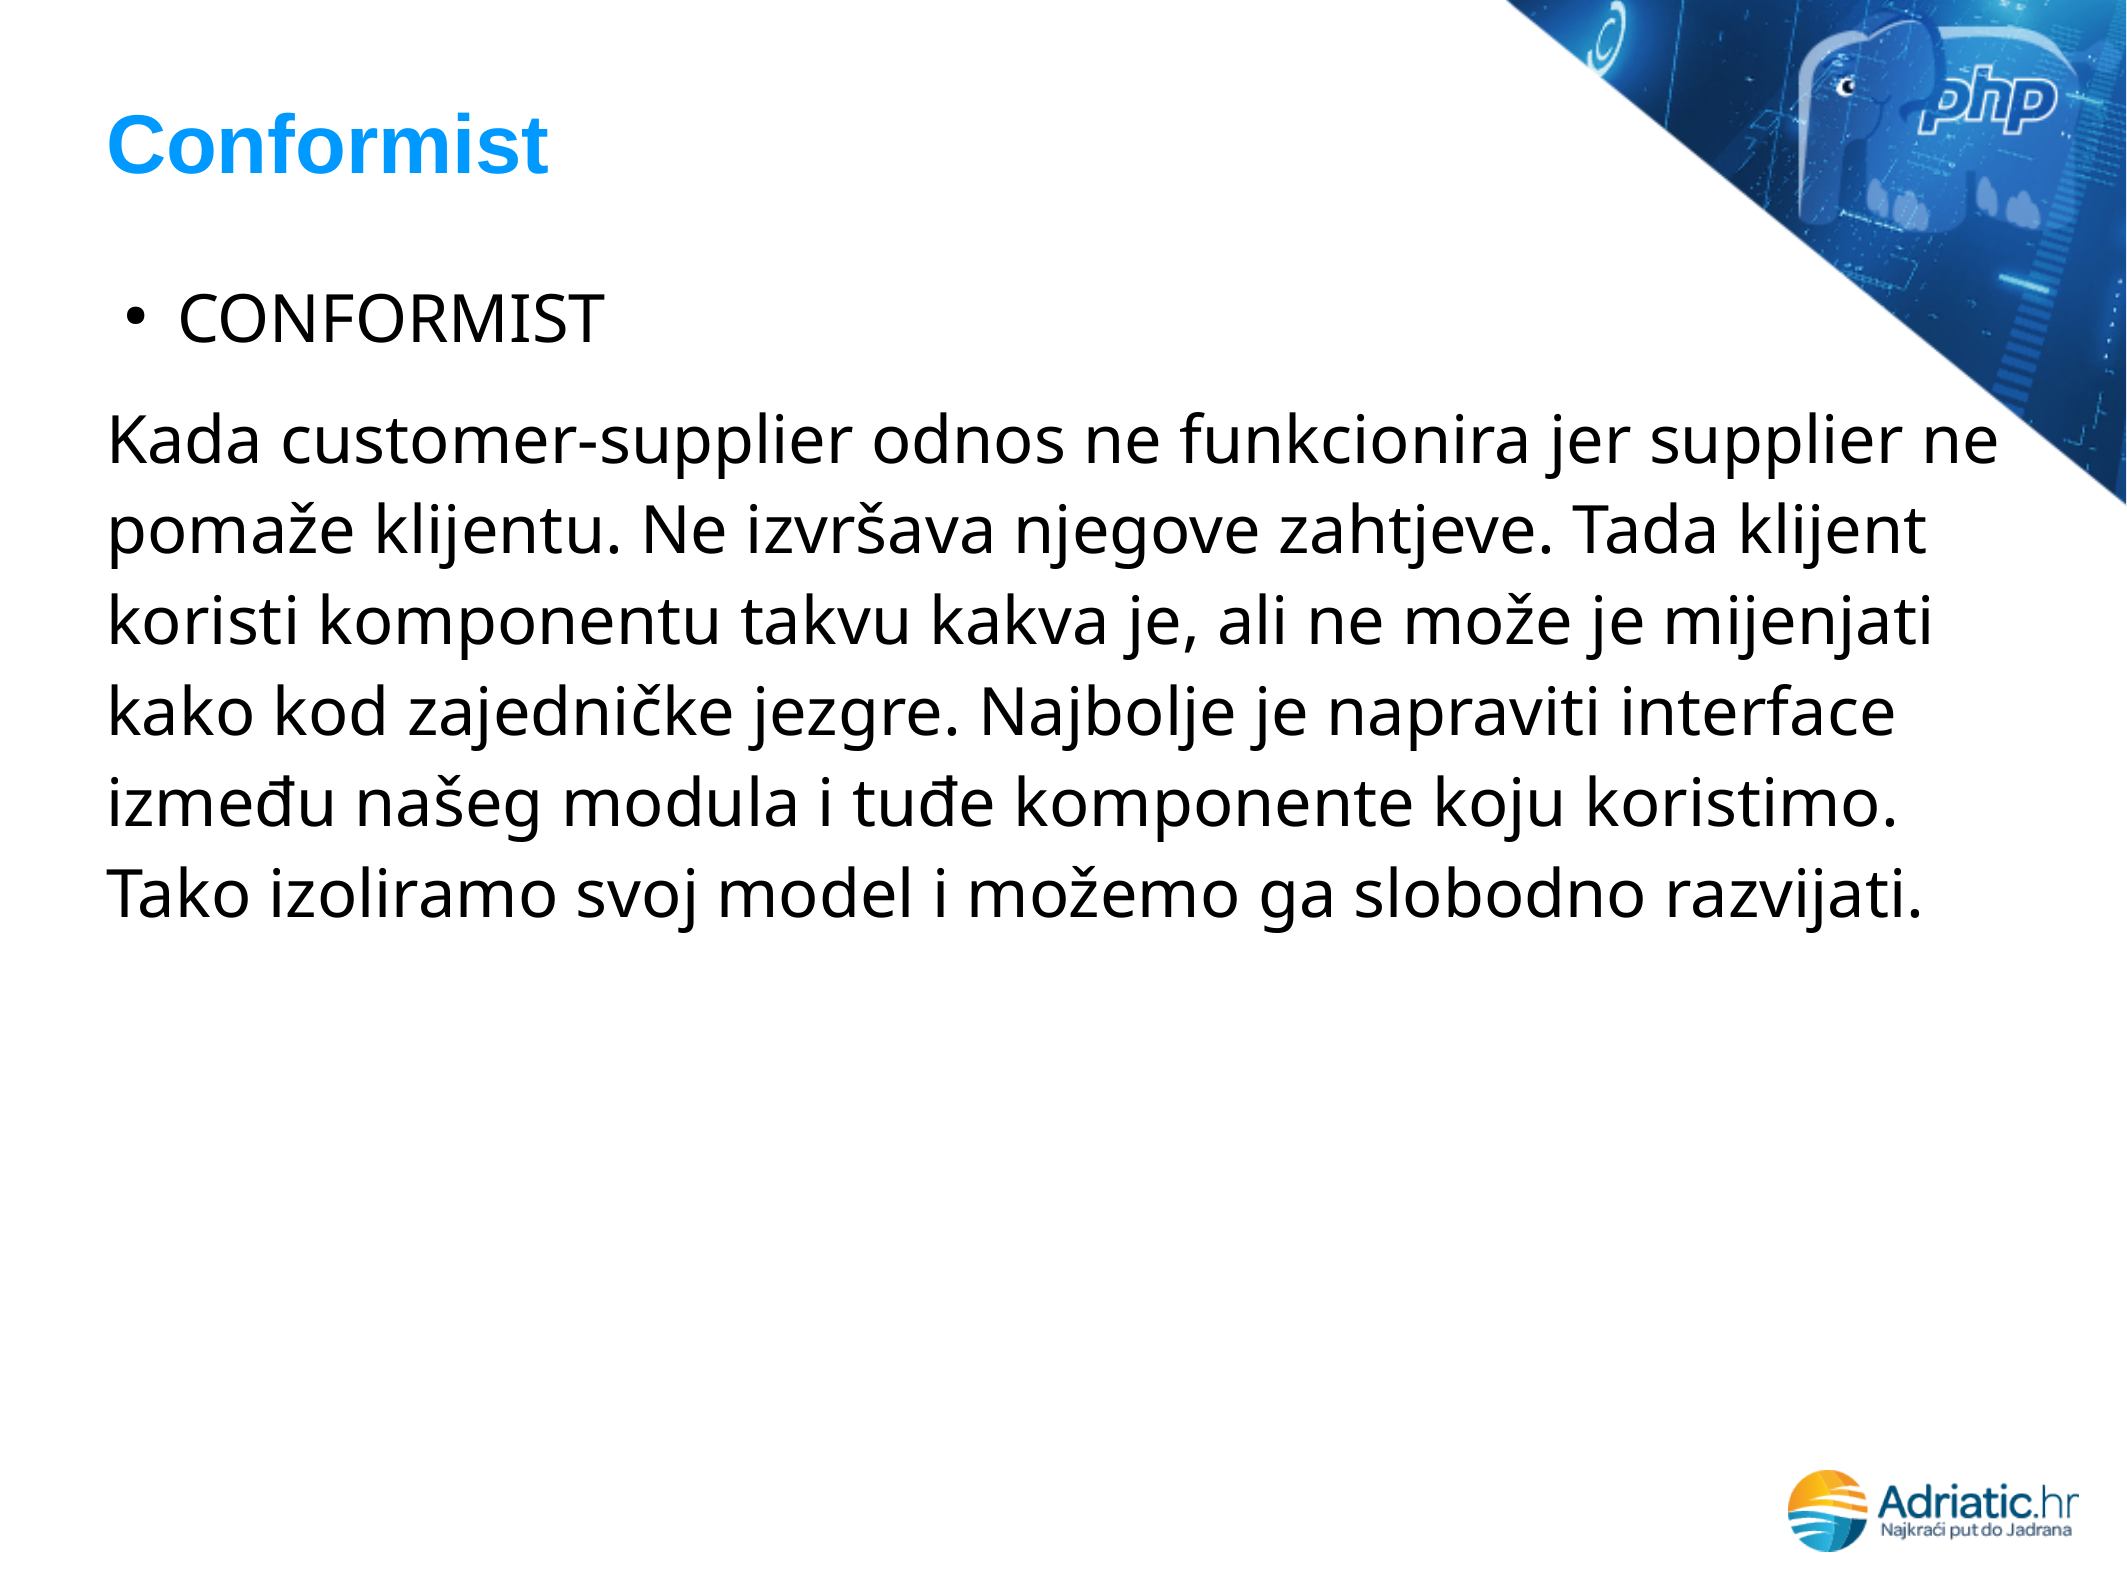

# Conformist
CONFORMIST
Kada customer-supplier odnos ne funkcionira jer supplier ne pomaže klijentu. Ne izvršava njegove zahtjeve. Tada klijent koristi komponentu takvu kakva je, ali ne može je mijenjati kako kod zajedničke jezgre. Najbolje je napraviti interface između našeg modula i tuđe komponente koju koristimo. Tako izoliramo svoj model i možemo ga slobodno razvijati.